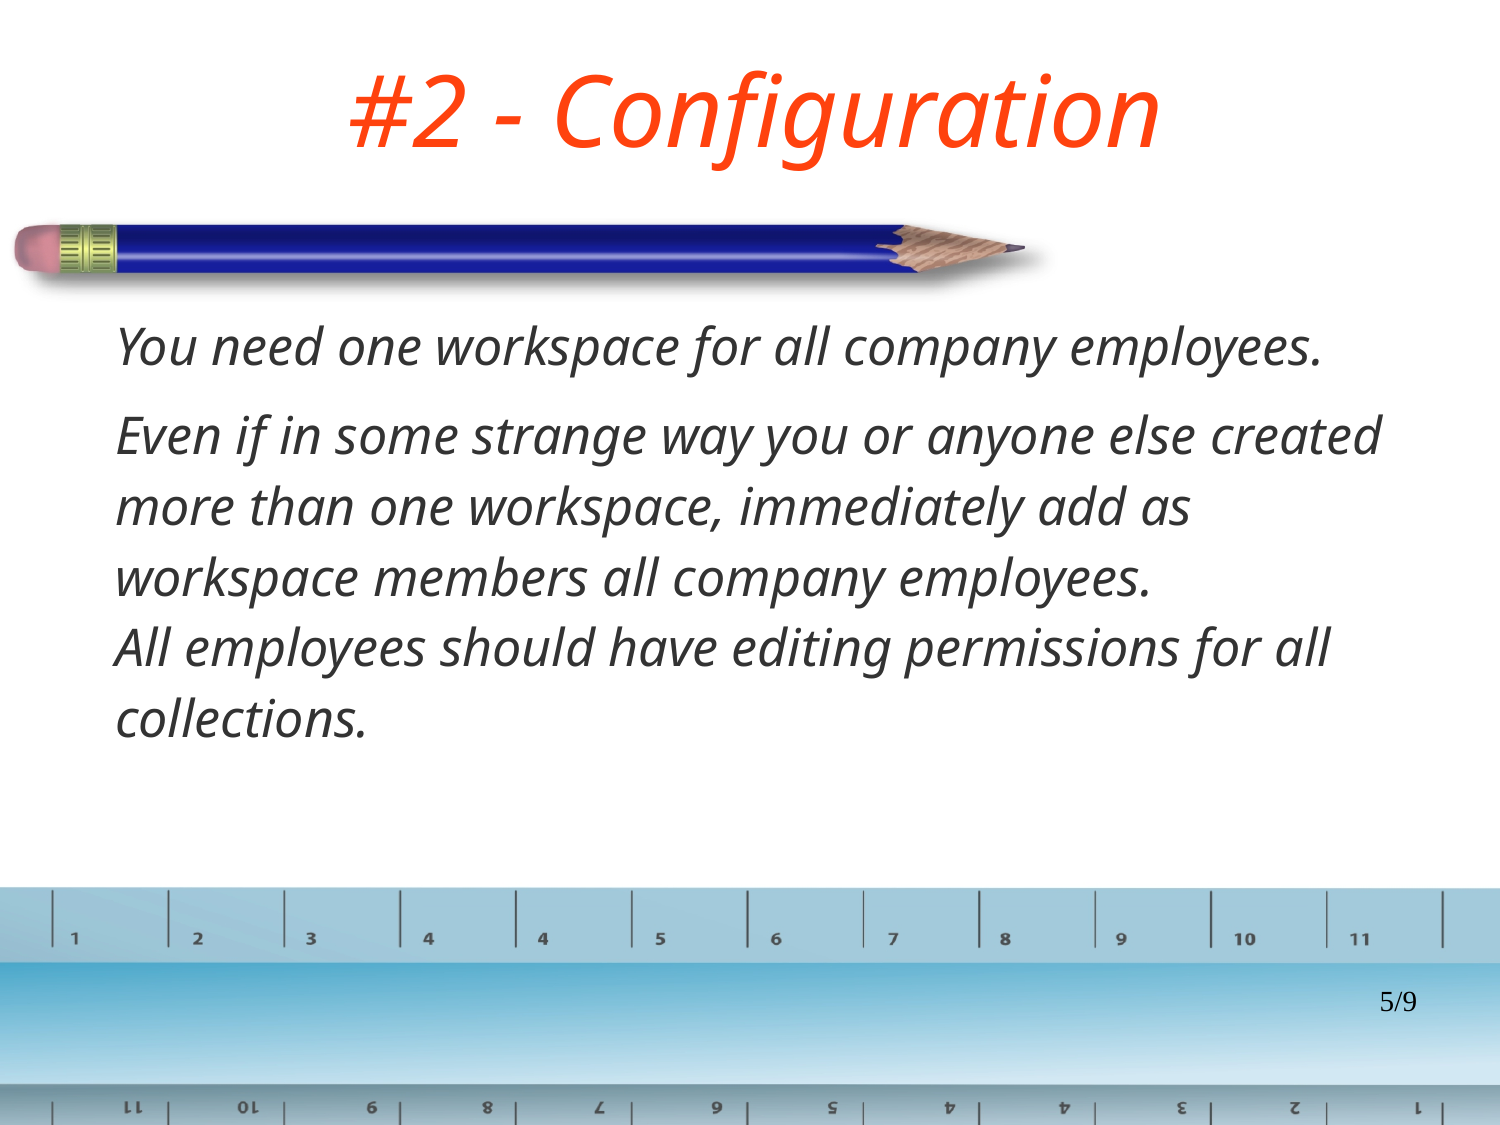

# #2 - Configuration
You need one workspace for all company employees.
Even if in some strange way you or anyone else created more than one workspace, immediately add as workspace members all company employees.
All employees should have editing permissions for all collections.